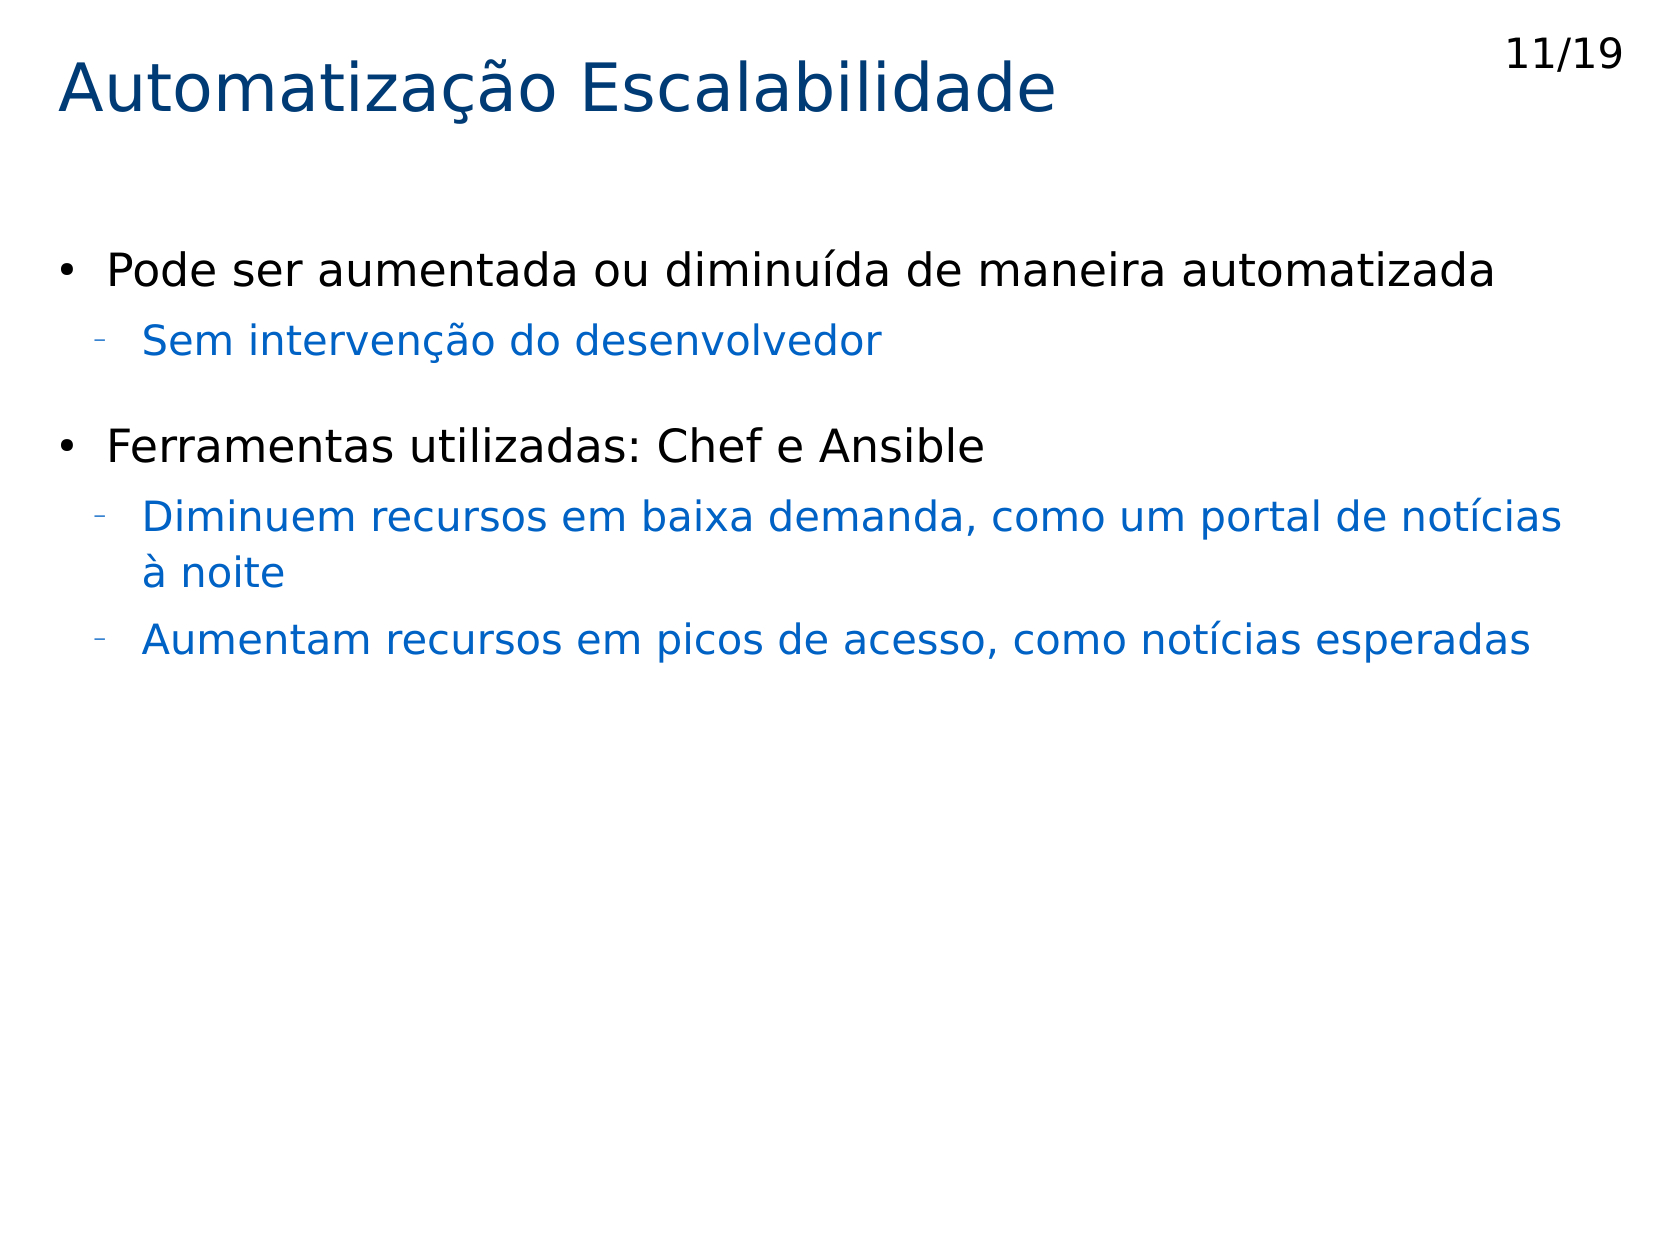

# Automatização Escalabilidade
11
Pode ser aumentada ou diminuída de maneira automatizada
Sem intervenção do desenvolvedor
Ferramentas utilizadas: Chef e Ansible
Diminuem recursos em baixa demanda, como um portal de notícias à noite
Aumentam recursos em picos de acesso, como notícias esperadas